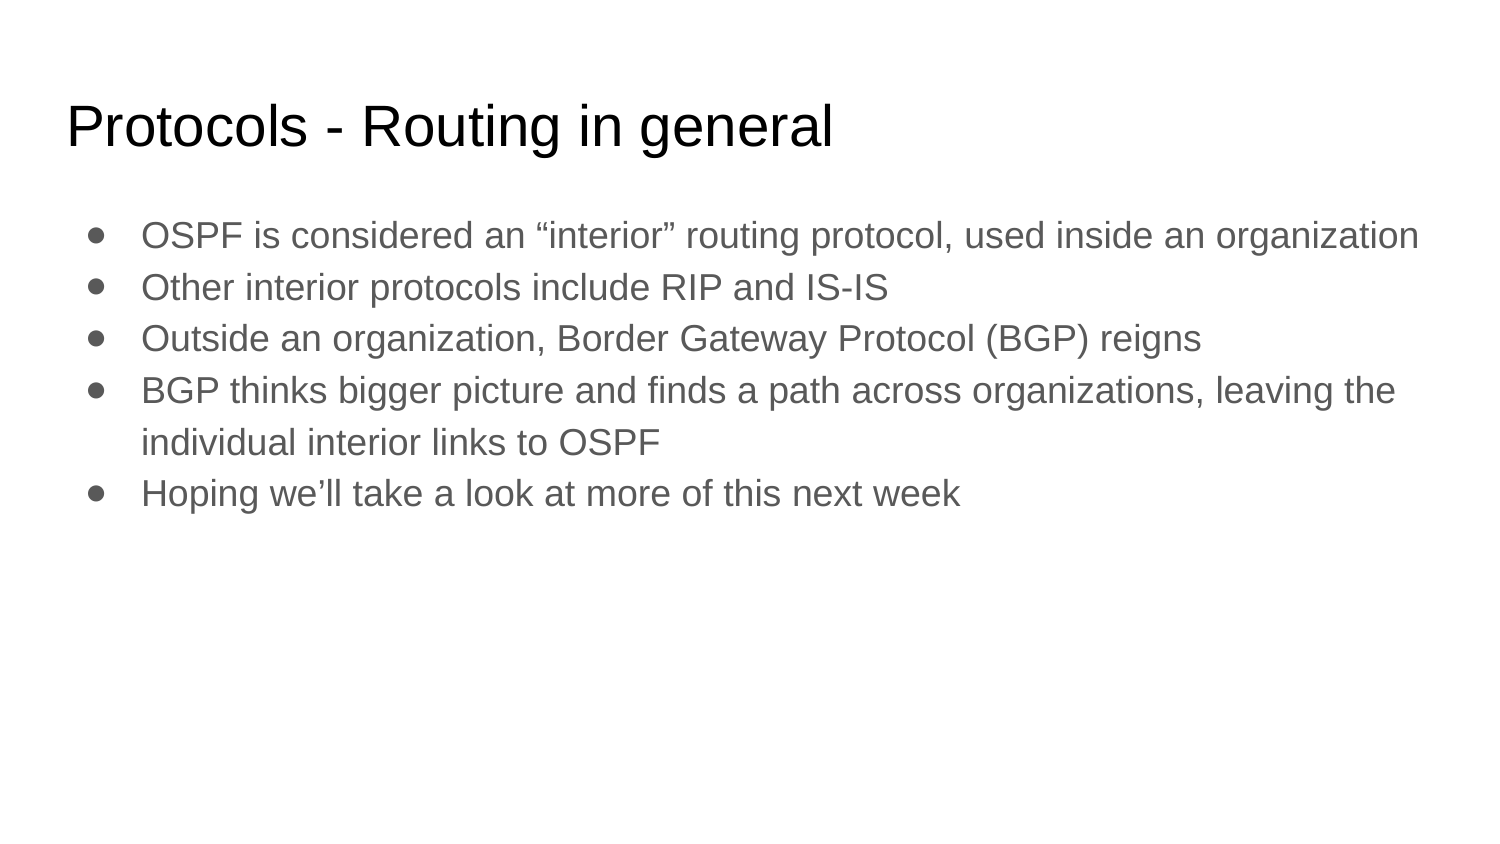

# Protocols - Routing in general
OSPF is considered an “interior” routing protocol, used inside an organization
Other interior protocols include RIP and IS-IS
Outside an organization, Border Gateway Protocol (BGP) reigns
BGP thinks bigger picture and finds a path across organizations, leaving the individual interior links to OSPF
Hoping we’ll take a look at more of this next week